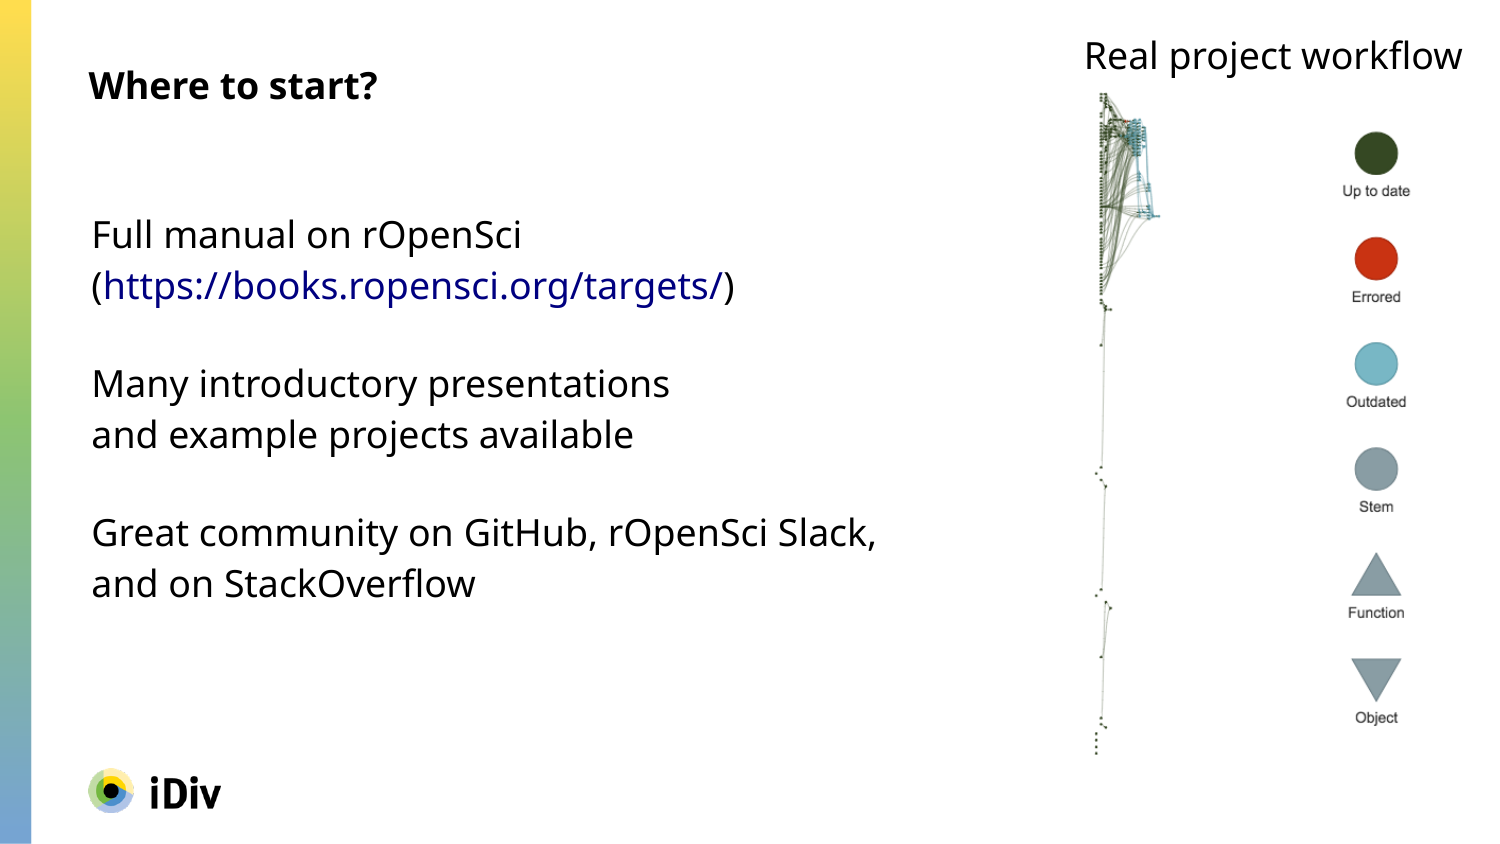

Real project workflow
# Where to start?
Full manual on rOpenSci
(https://books.ropensci.org/targets/)
Many introductory presentations
and example projects available
Great community on GitHub, rOpenSci Slack,
and on StackOverflow